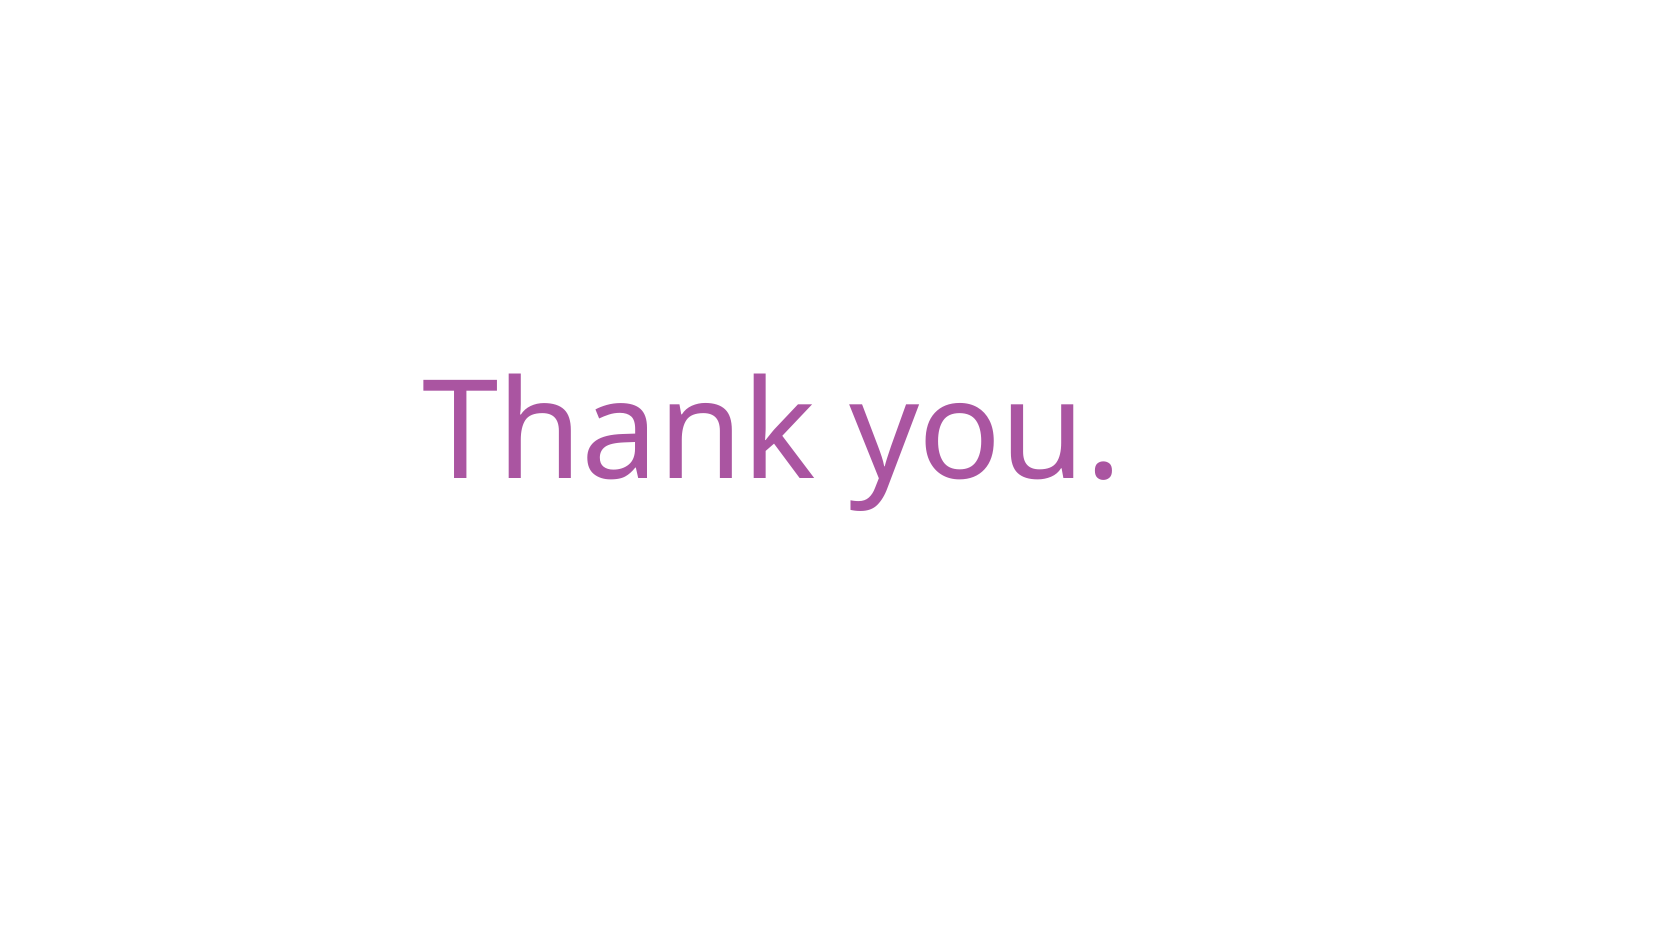

# Thank you.
Faster Algorithms for Steiner Tree Problem – Rajesh Pandian M